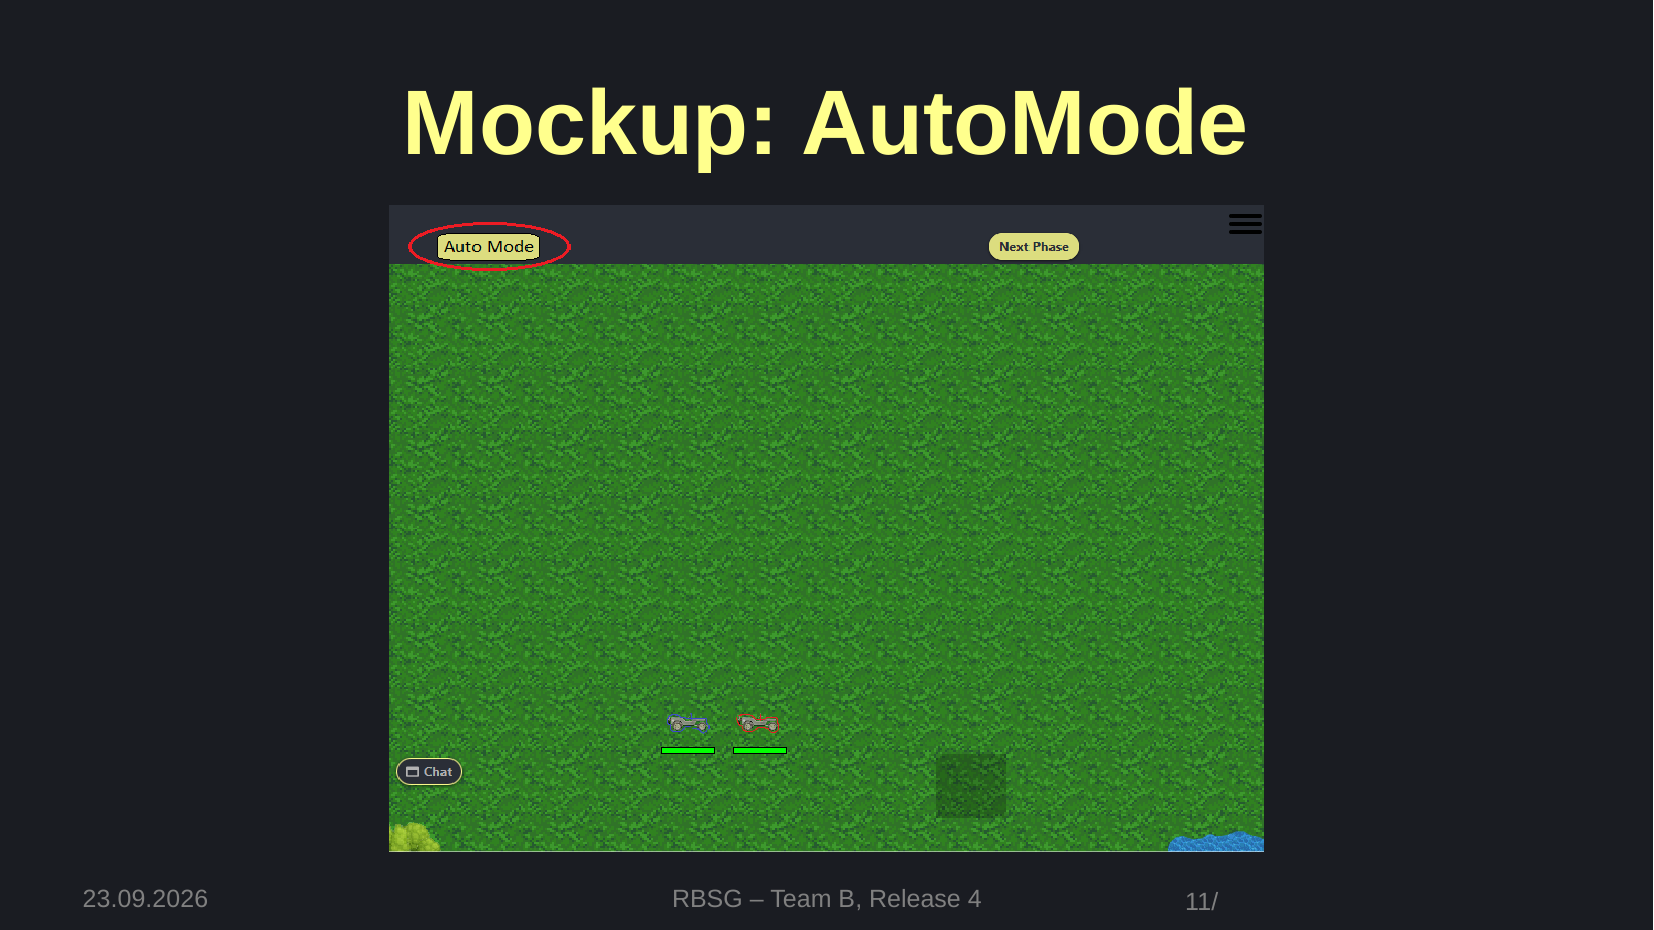

# Mockup: AutoMode
RBSG – Team B, Release 4
1/